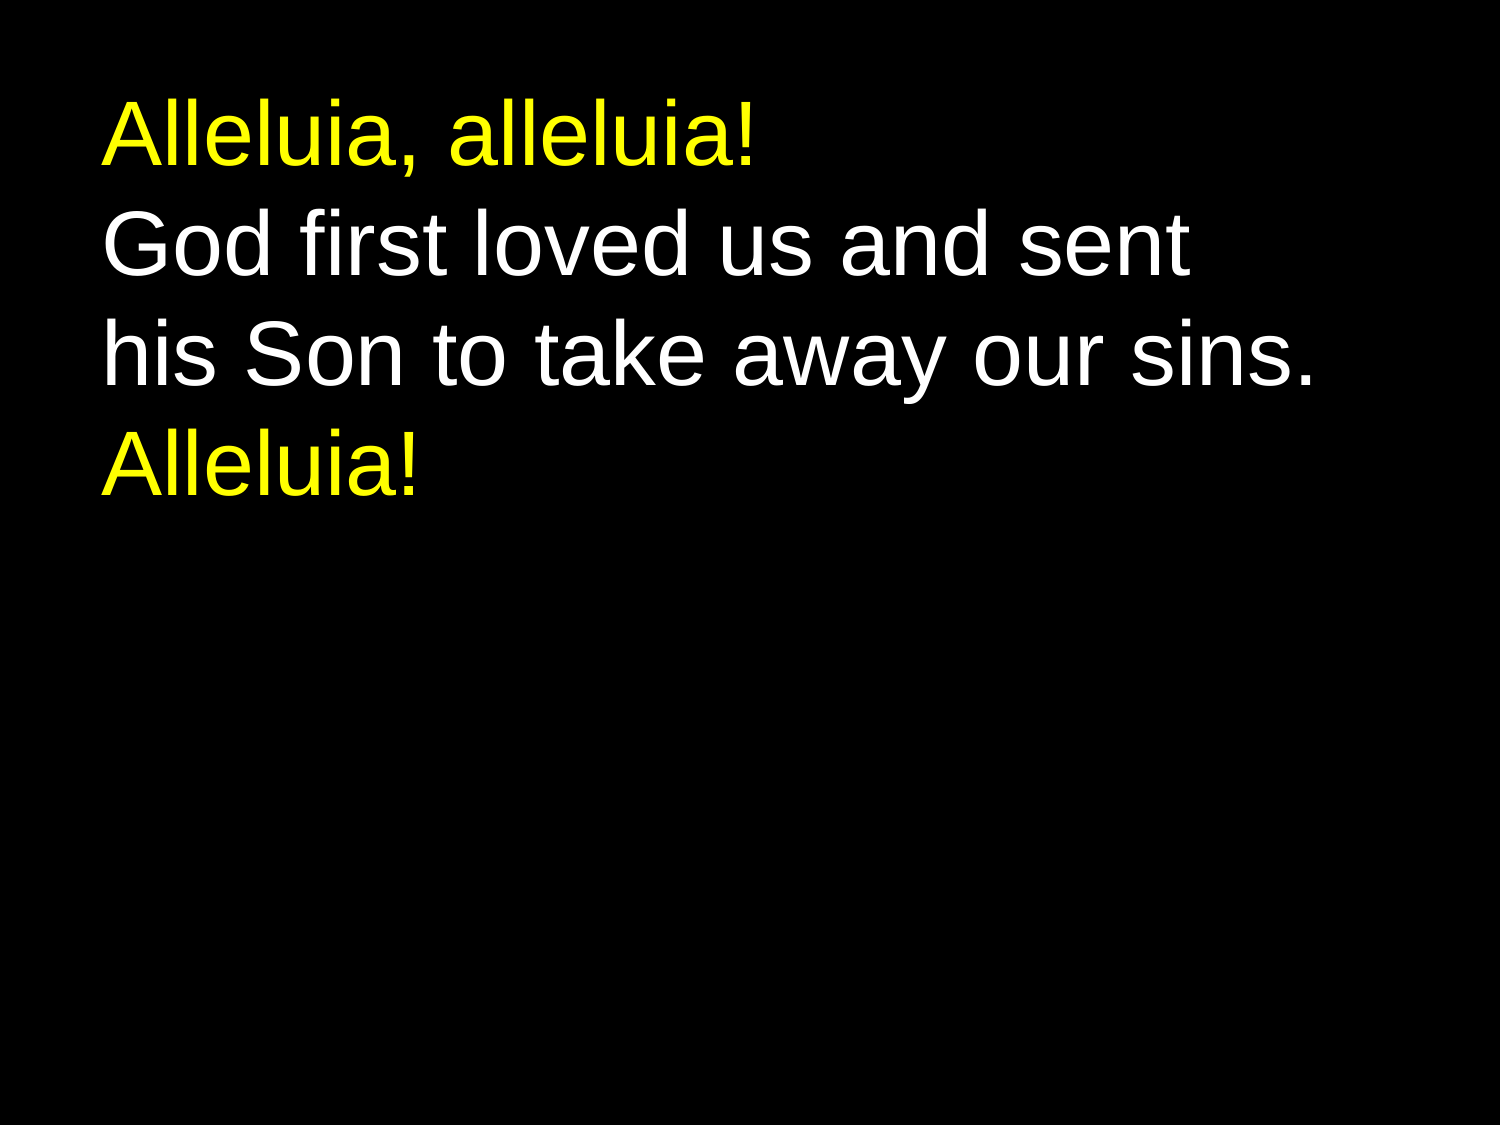

GOSPEL ACCLAMATION
Alleluia, alleluia!
God first loved us and sent his Son to take away our sins.
Alleluia!